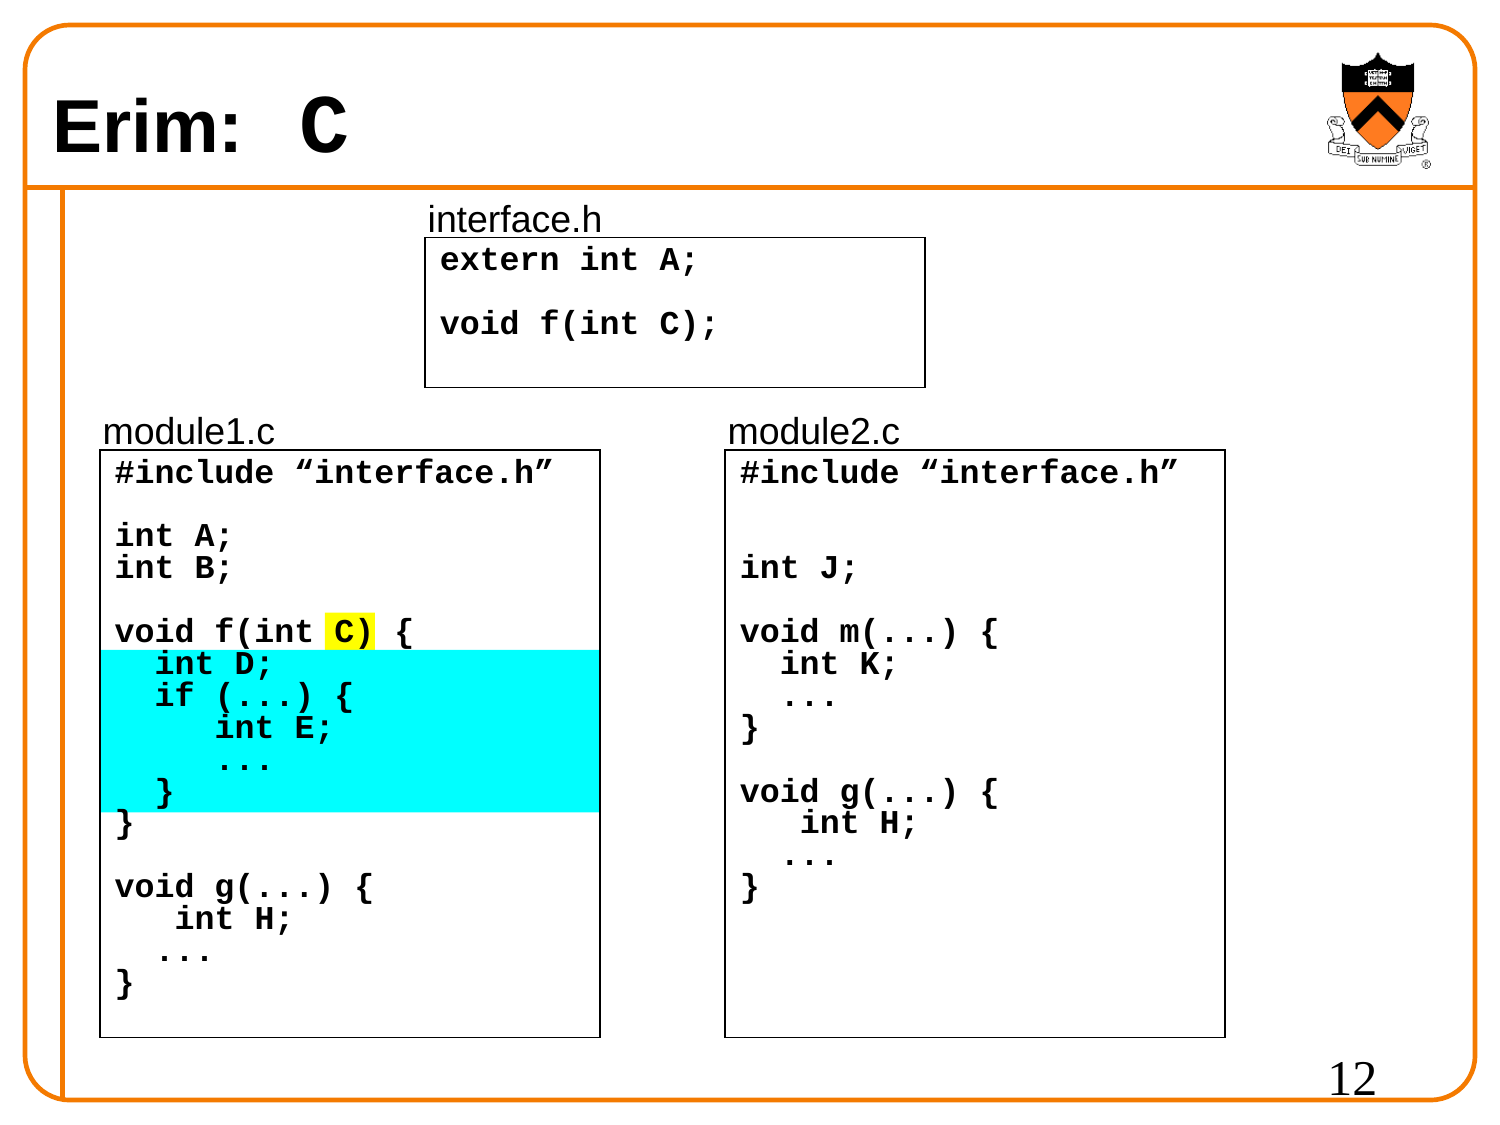

# Erim: C
interface.h
extern int A;
void f(int C);
module1.c
module2.c
#include “interface.h”
int A;
int B;
void f(int C) {
 int D;
 if (...) {
 int E;
 ...
 }
}
void g(...) {
 int H;
 ...
}
#include “interface.h”
int J;
void m(...) {
 int K;
 ...
}
void g(...) {
 int H;
 ...
}
12